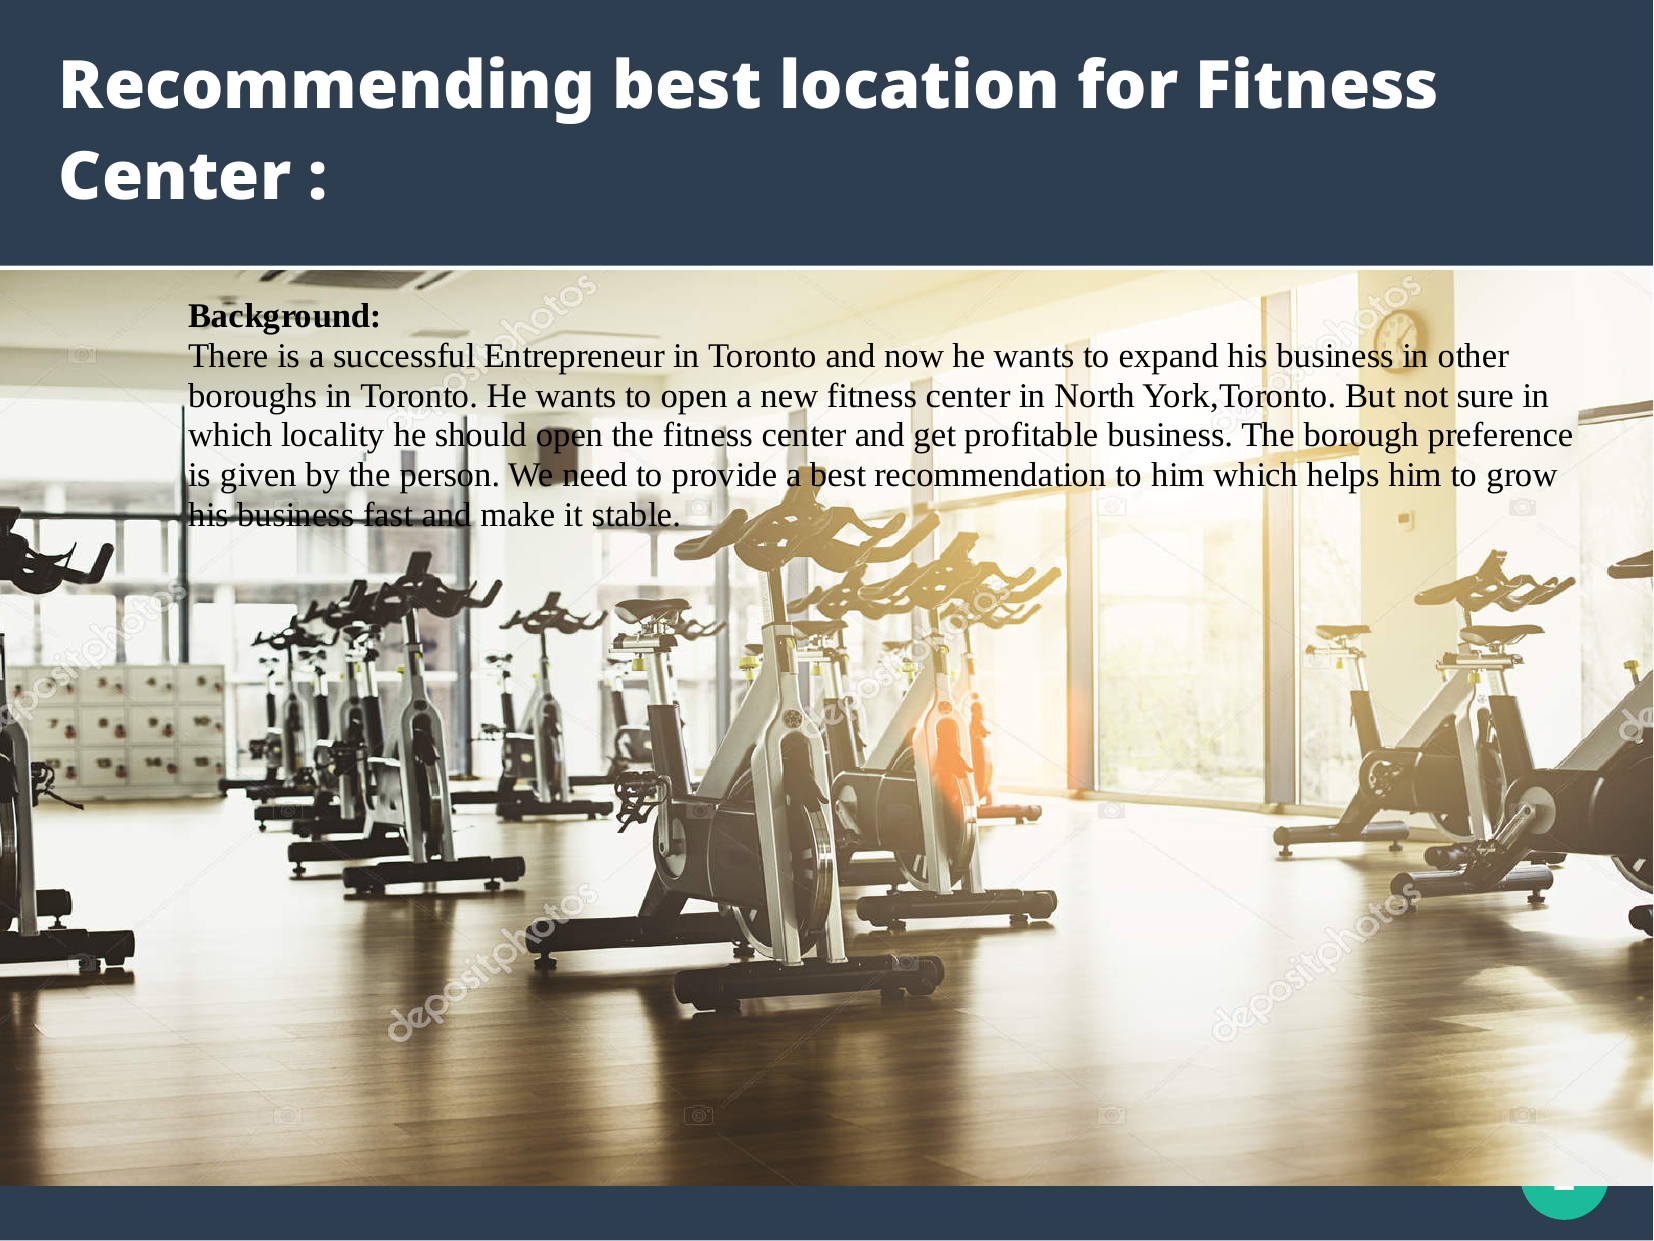

# Recommending best location for Fitness Center :
2